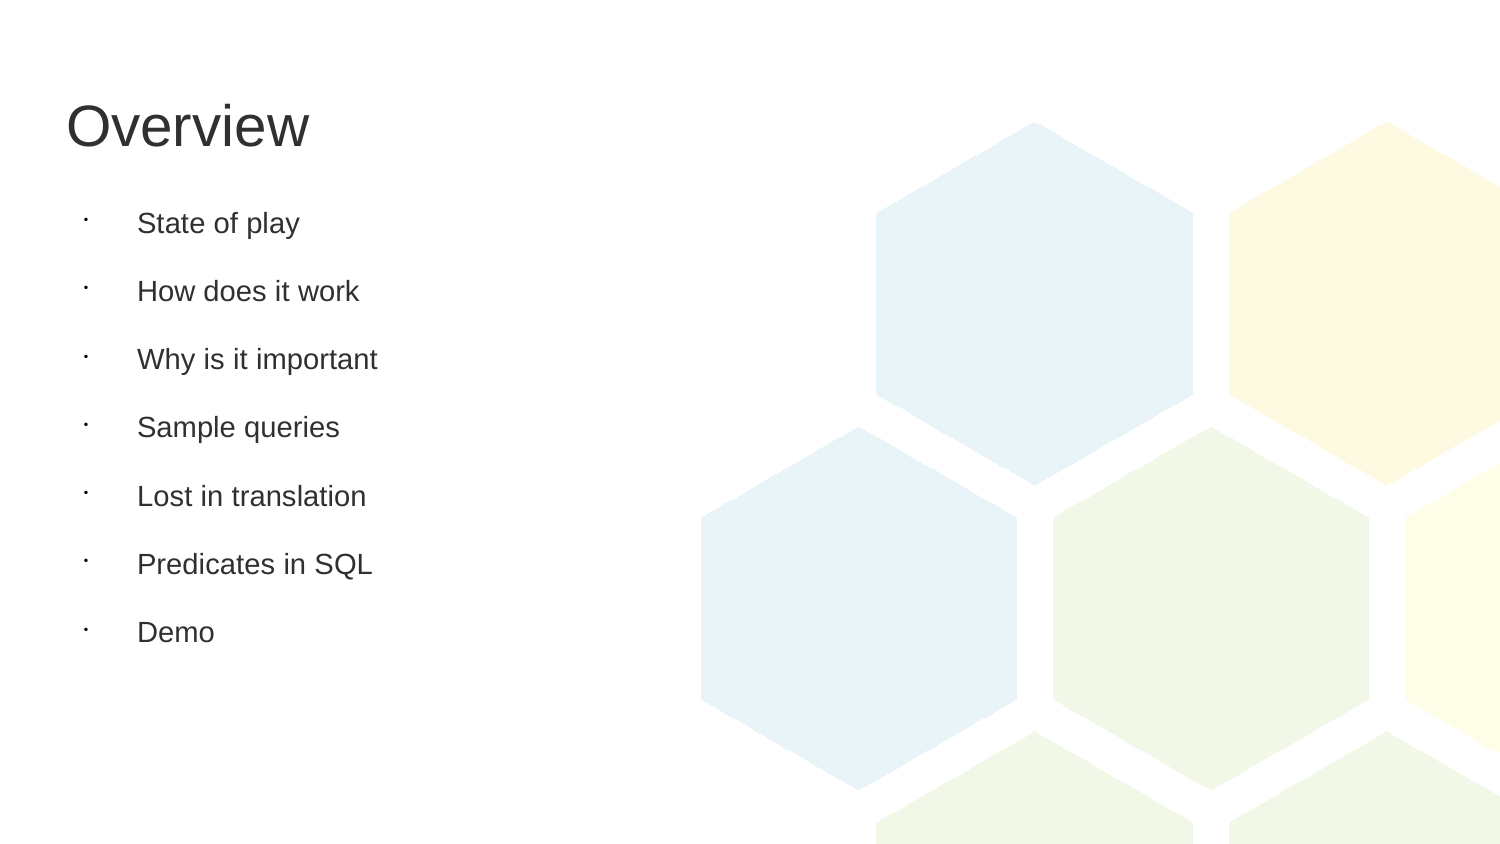

# Overview
State of play
How does it work
Why is it important
Sample queries
Lost in translation
Predicates in SQL
Demo